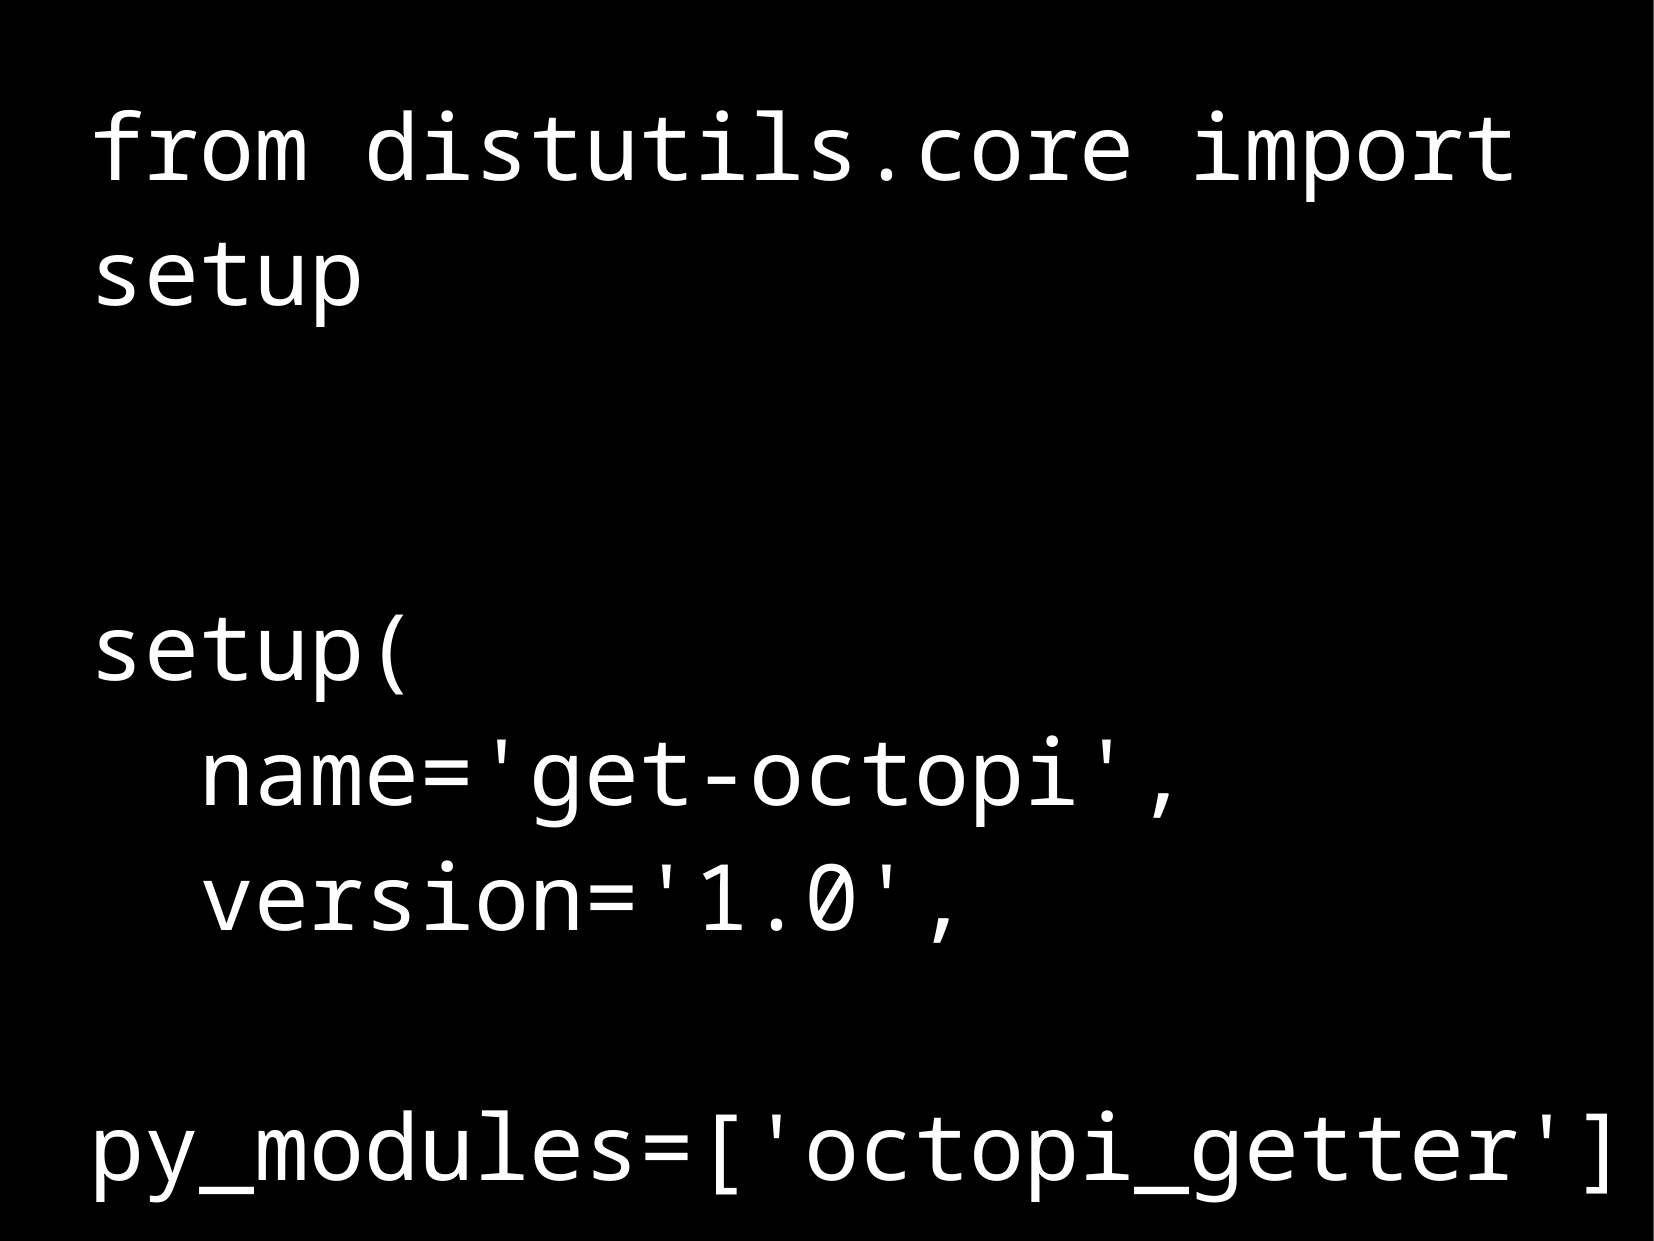

from distutils.core import setup
setup(
 name='get-octopi',
 version='1.0',
 py_modules=['octopi_getter'],
 author='Asheesh Laroia',
 email='asheesh@asheesh.org',
)